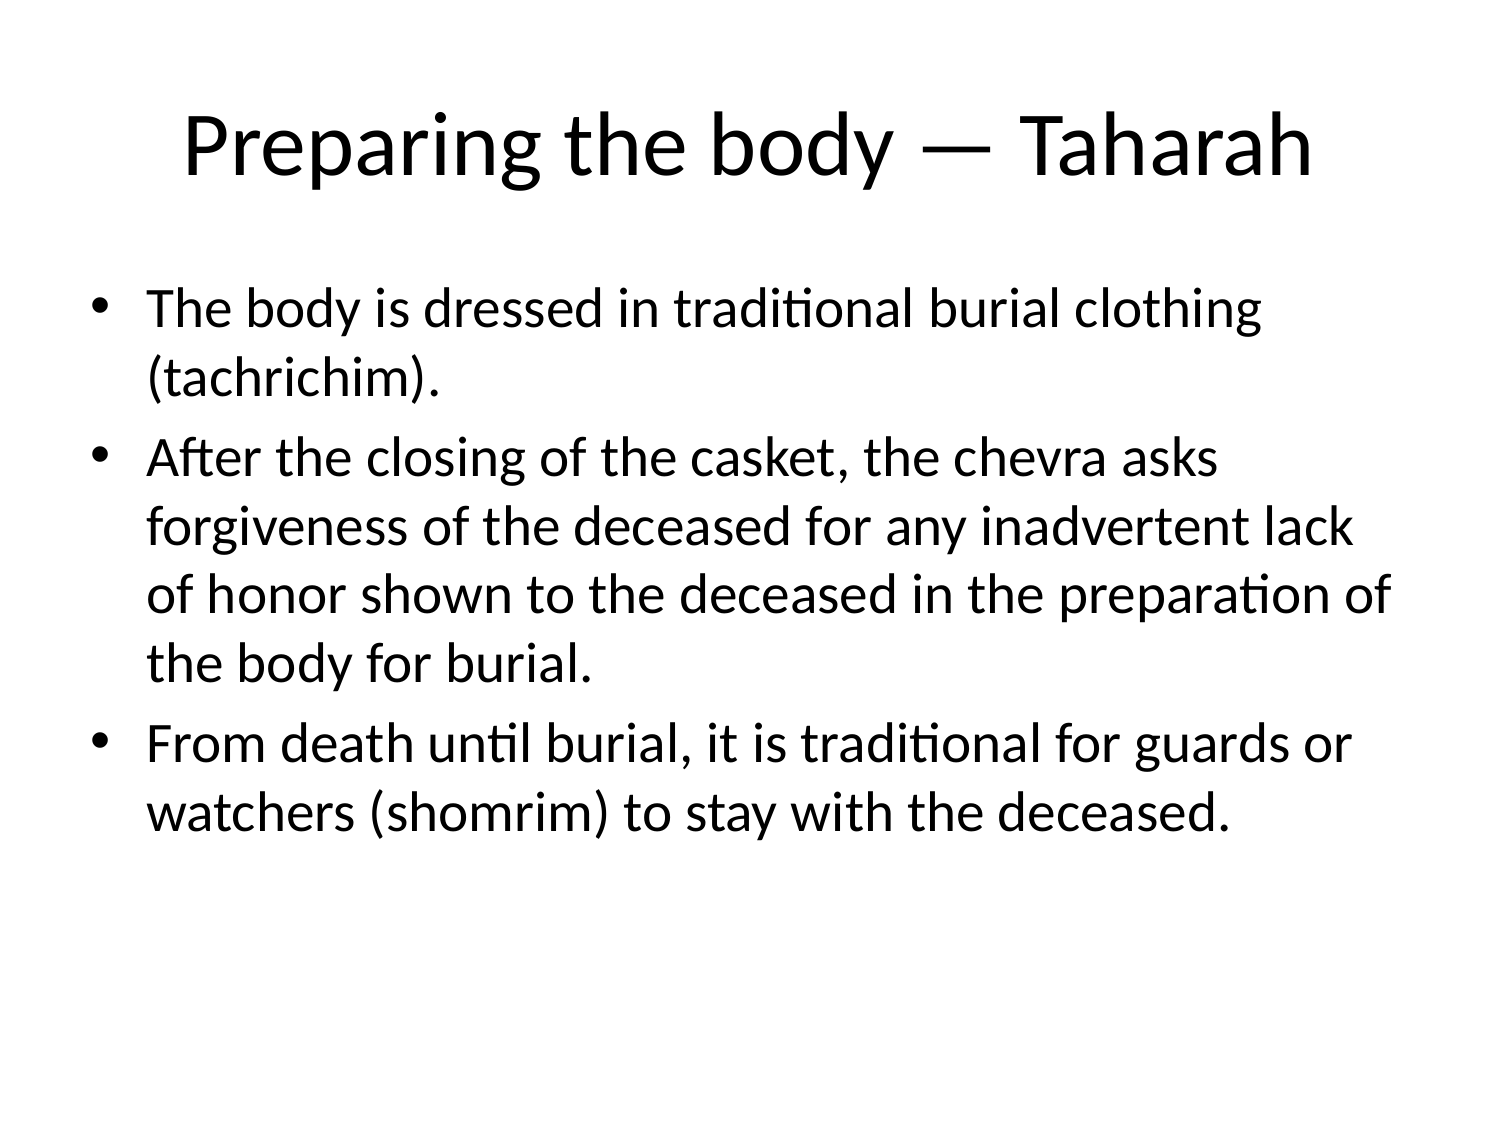

# Preparing the body — Taharah
The body is dressed in traditional burial clothing (tachrichim).
After the closing of the casket, the chevra asks forgiveness of the deceased for any inadvertent lack of honor shown to the deceased in the preparation of the body for burial.
From death until burial, it is traditional for guards or watchers (shomrim) to stay with the deceased.